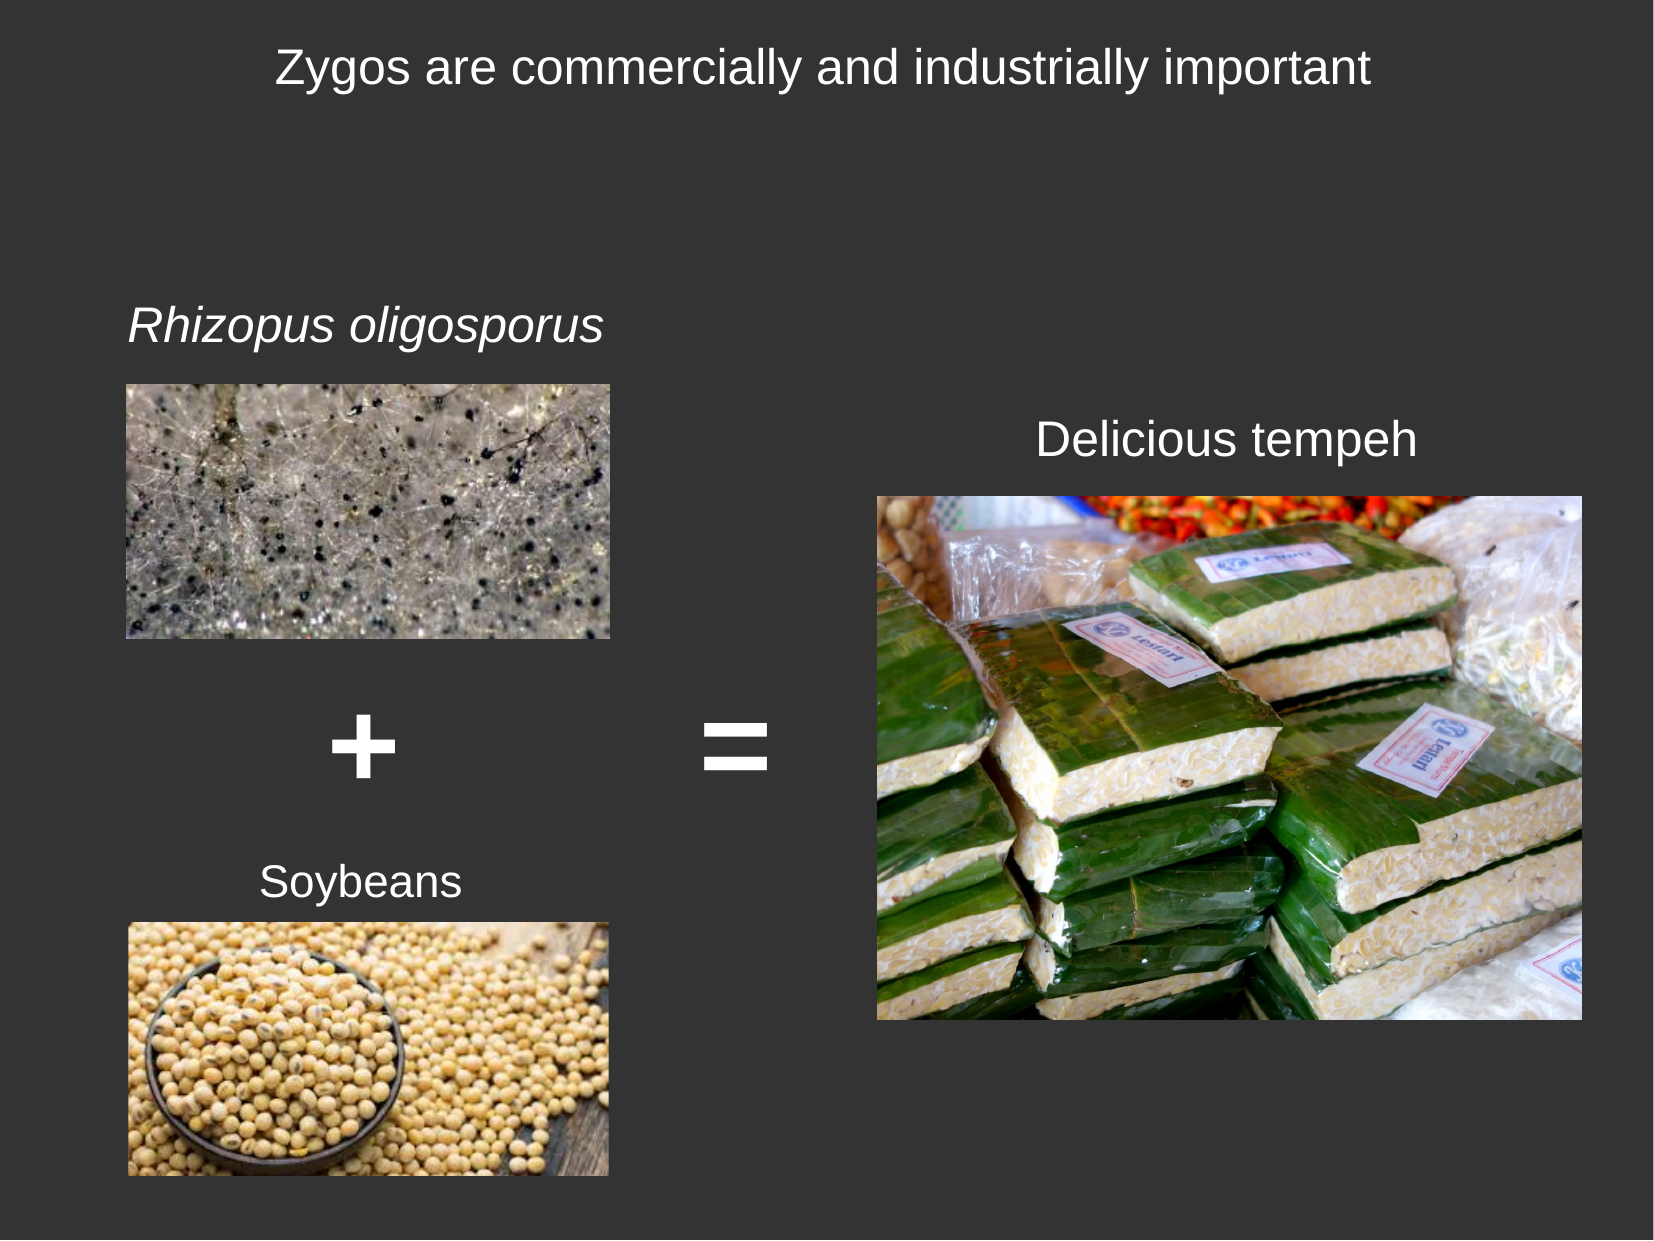

Zygos are commercially and industrially important
Rhizopus oligosporus
Delicious tempeh
+
=
Soybeans